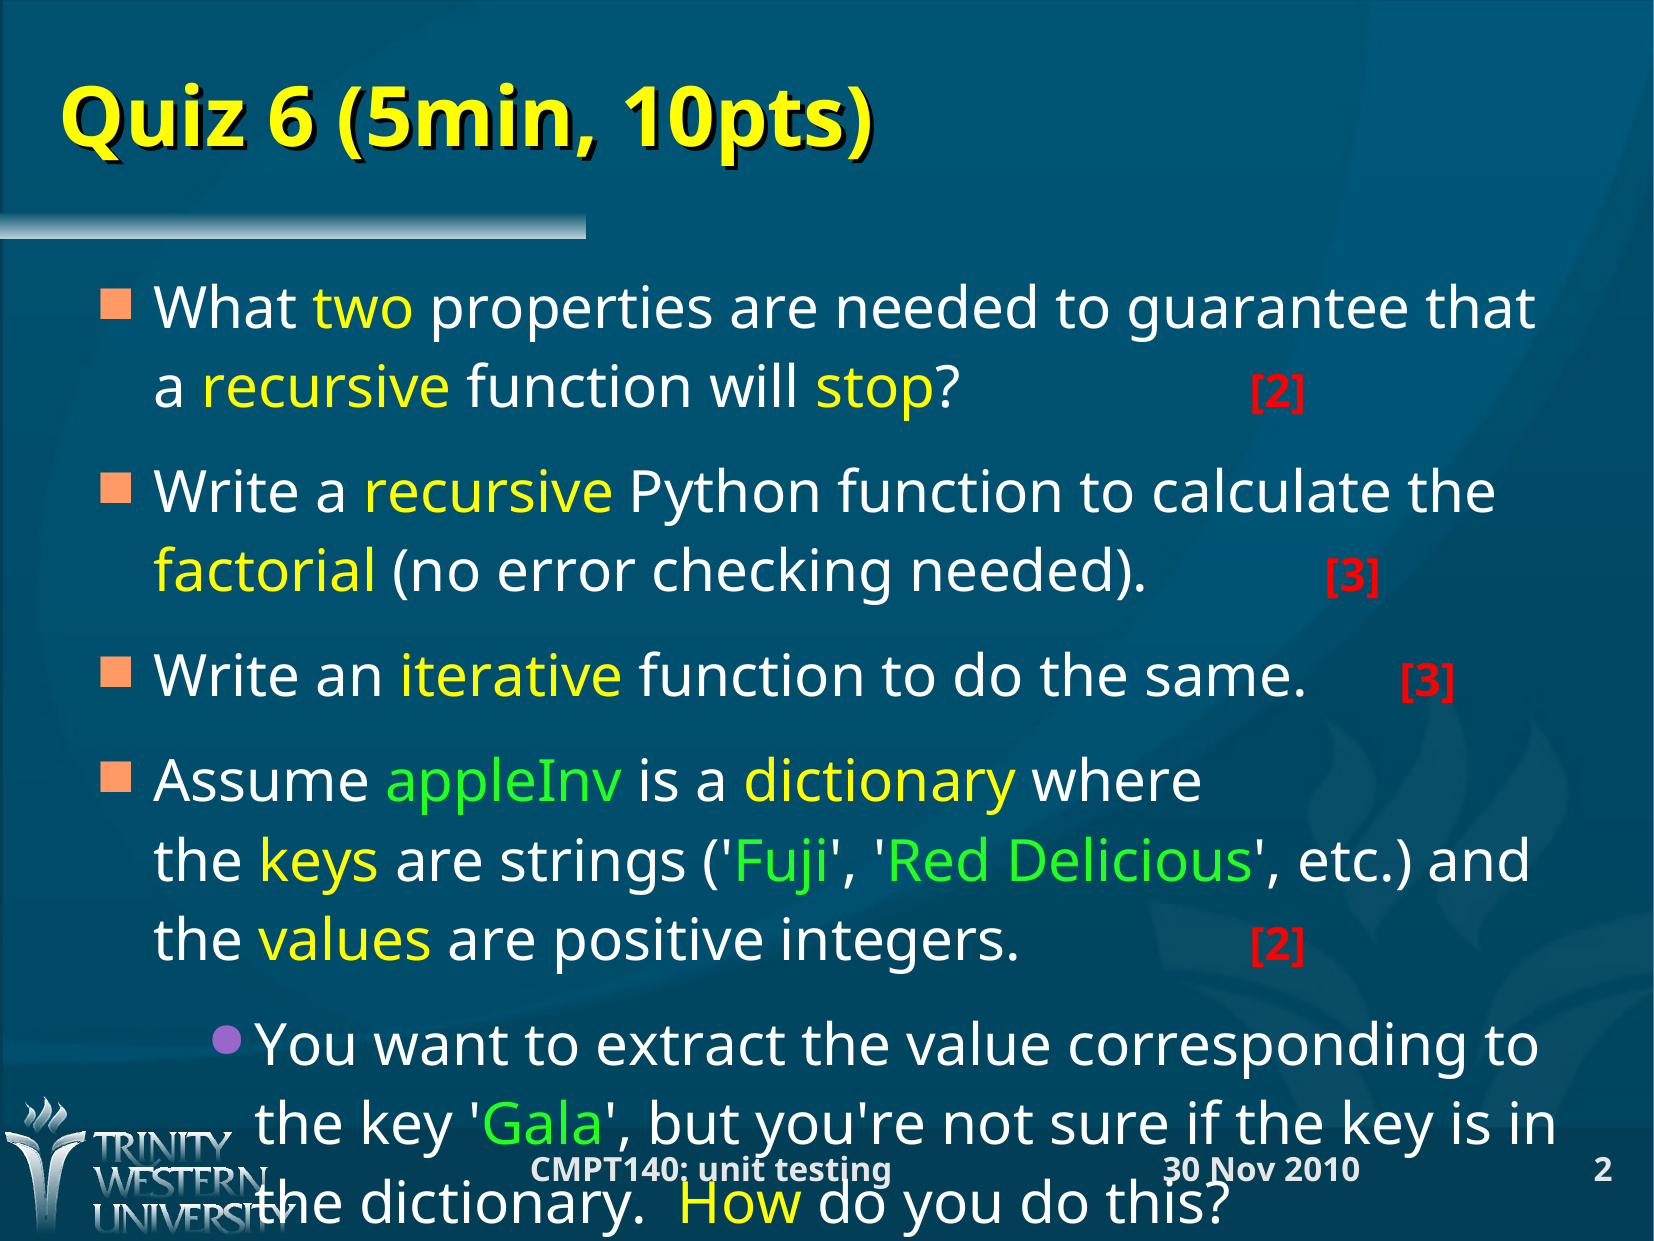

# Quiz 6 (5min, 10pts)
What two properties are needed to guarantee that a recursive function will stop?				 [2]
Write a recursive Python function to calculate the factorial (no error checking needed).		 [3]
Write an iterative function to do the same.	 [3]
Assume appleInv is a dictionary where
the keys are strings ('Fuji', 'Red Delicious', etc.) and the values are positive integers.			 [2]
You want to extract the value corresponding to the key 'Gala', but you're not sure if the key is in the dictionary. How do you do this?
CMPT140: unit testing
30 Nov 2010
2